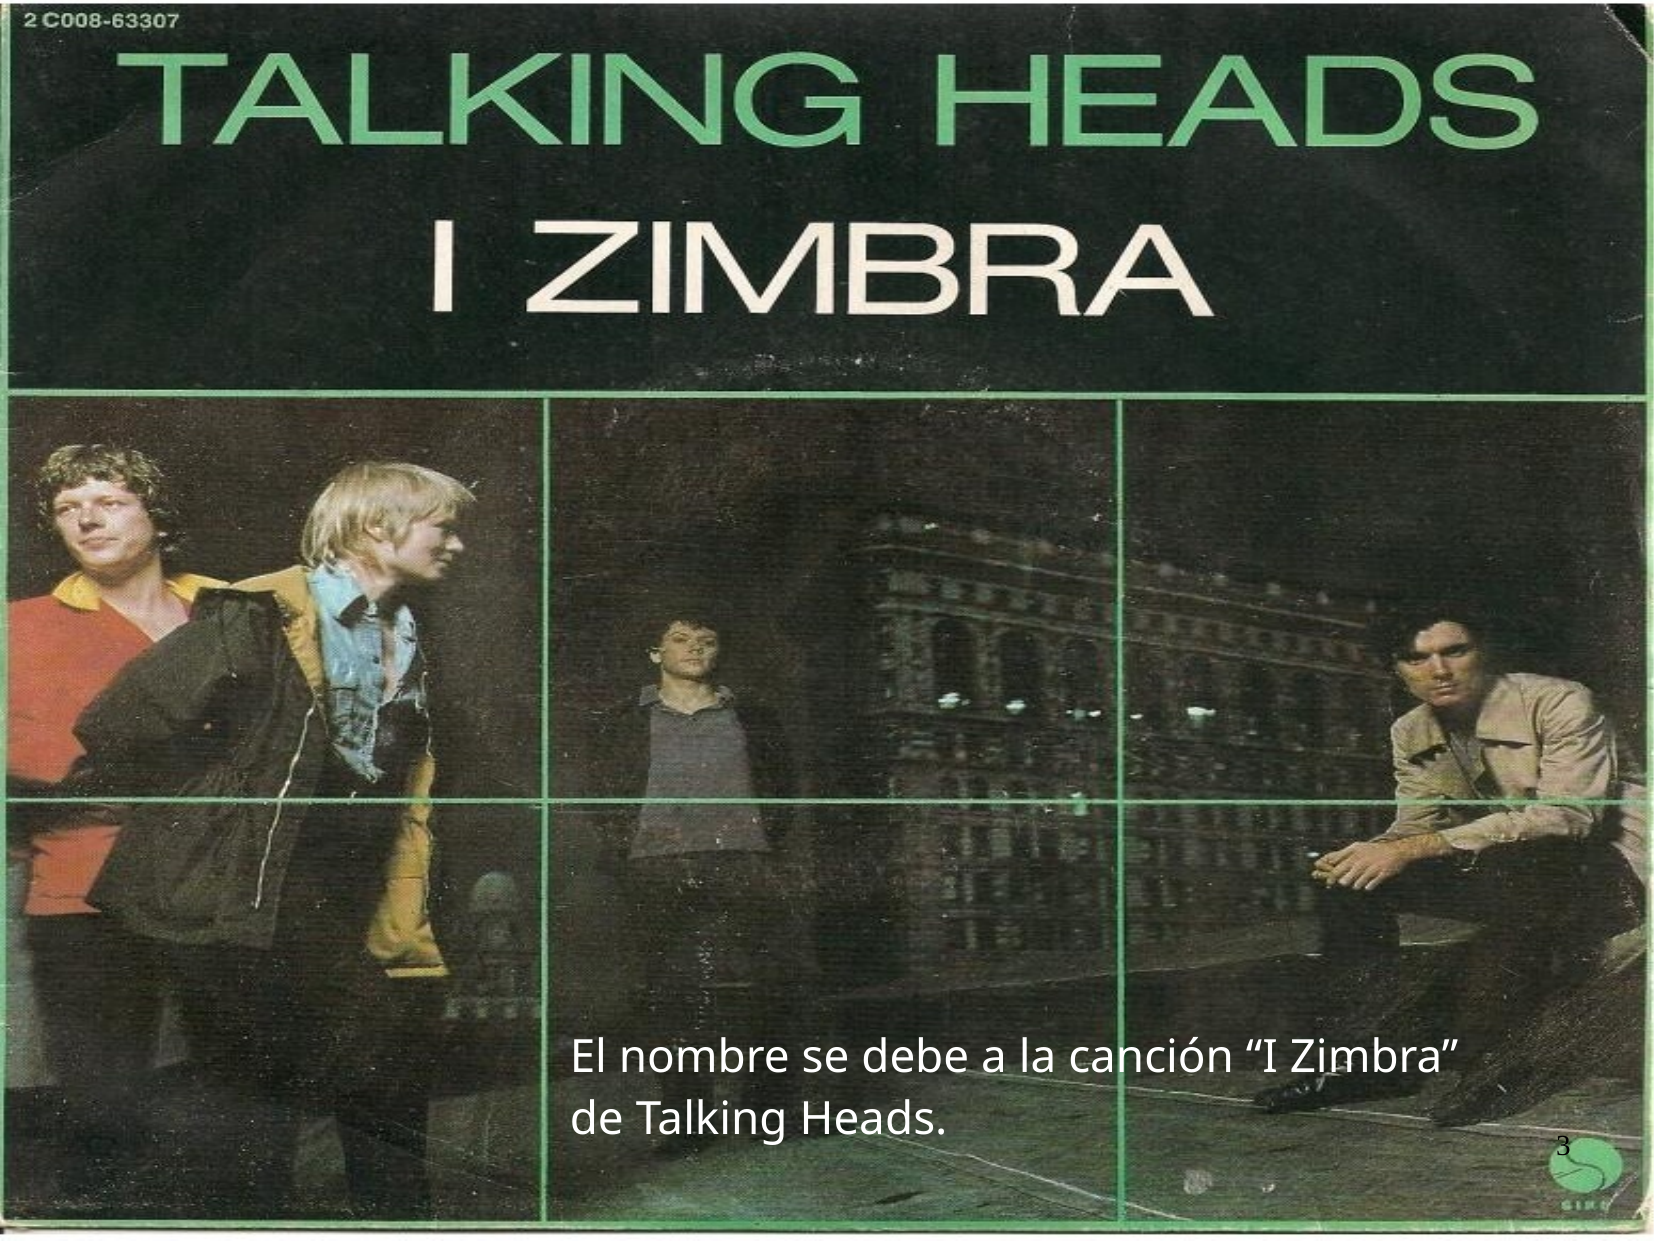

El nombre se debe a la canción “I Zimbra” de Talking Heads.
3